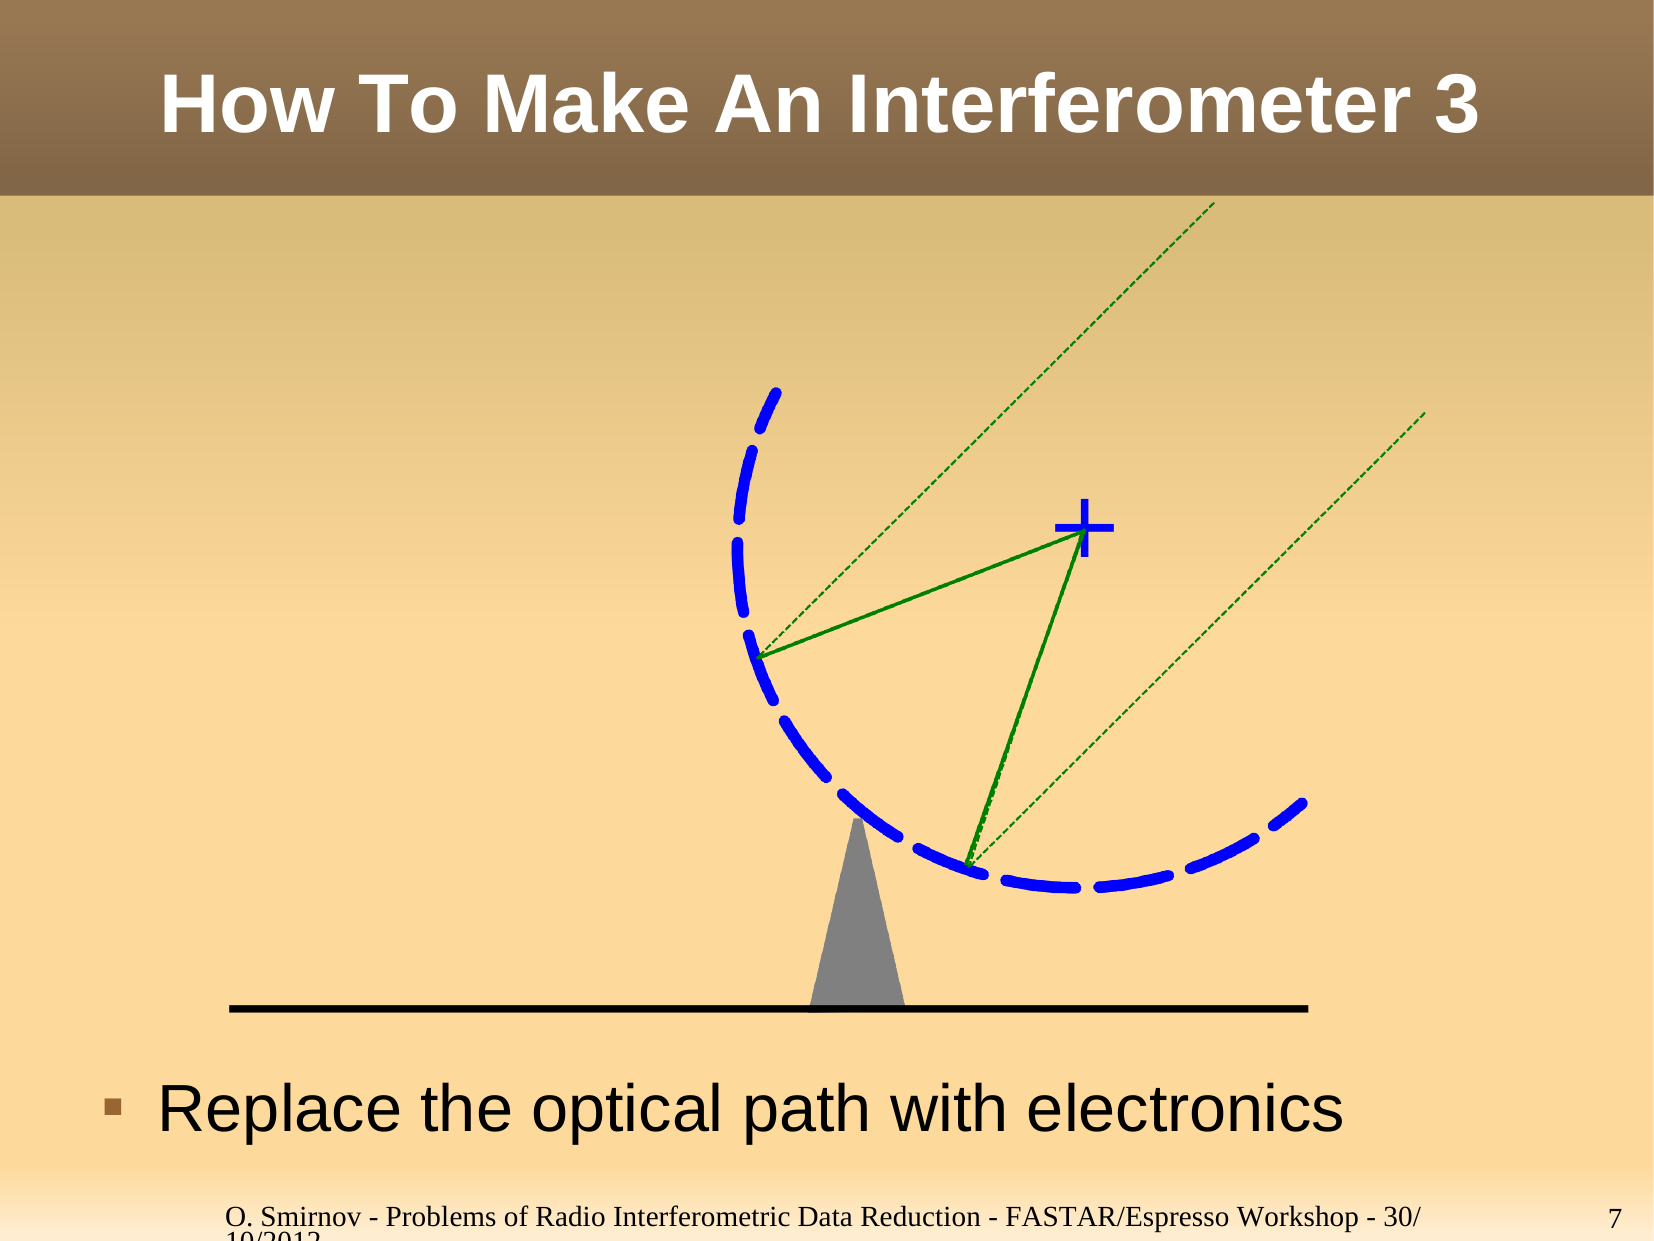

# How To Make An Interferometer 3
Replace the optical path with electronics
O. Smirnov - Problems of Radio Interferometric Data Reduction - FASTAR/Espresso Workshop - 30/10/2012
7